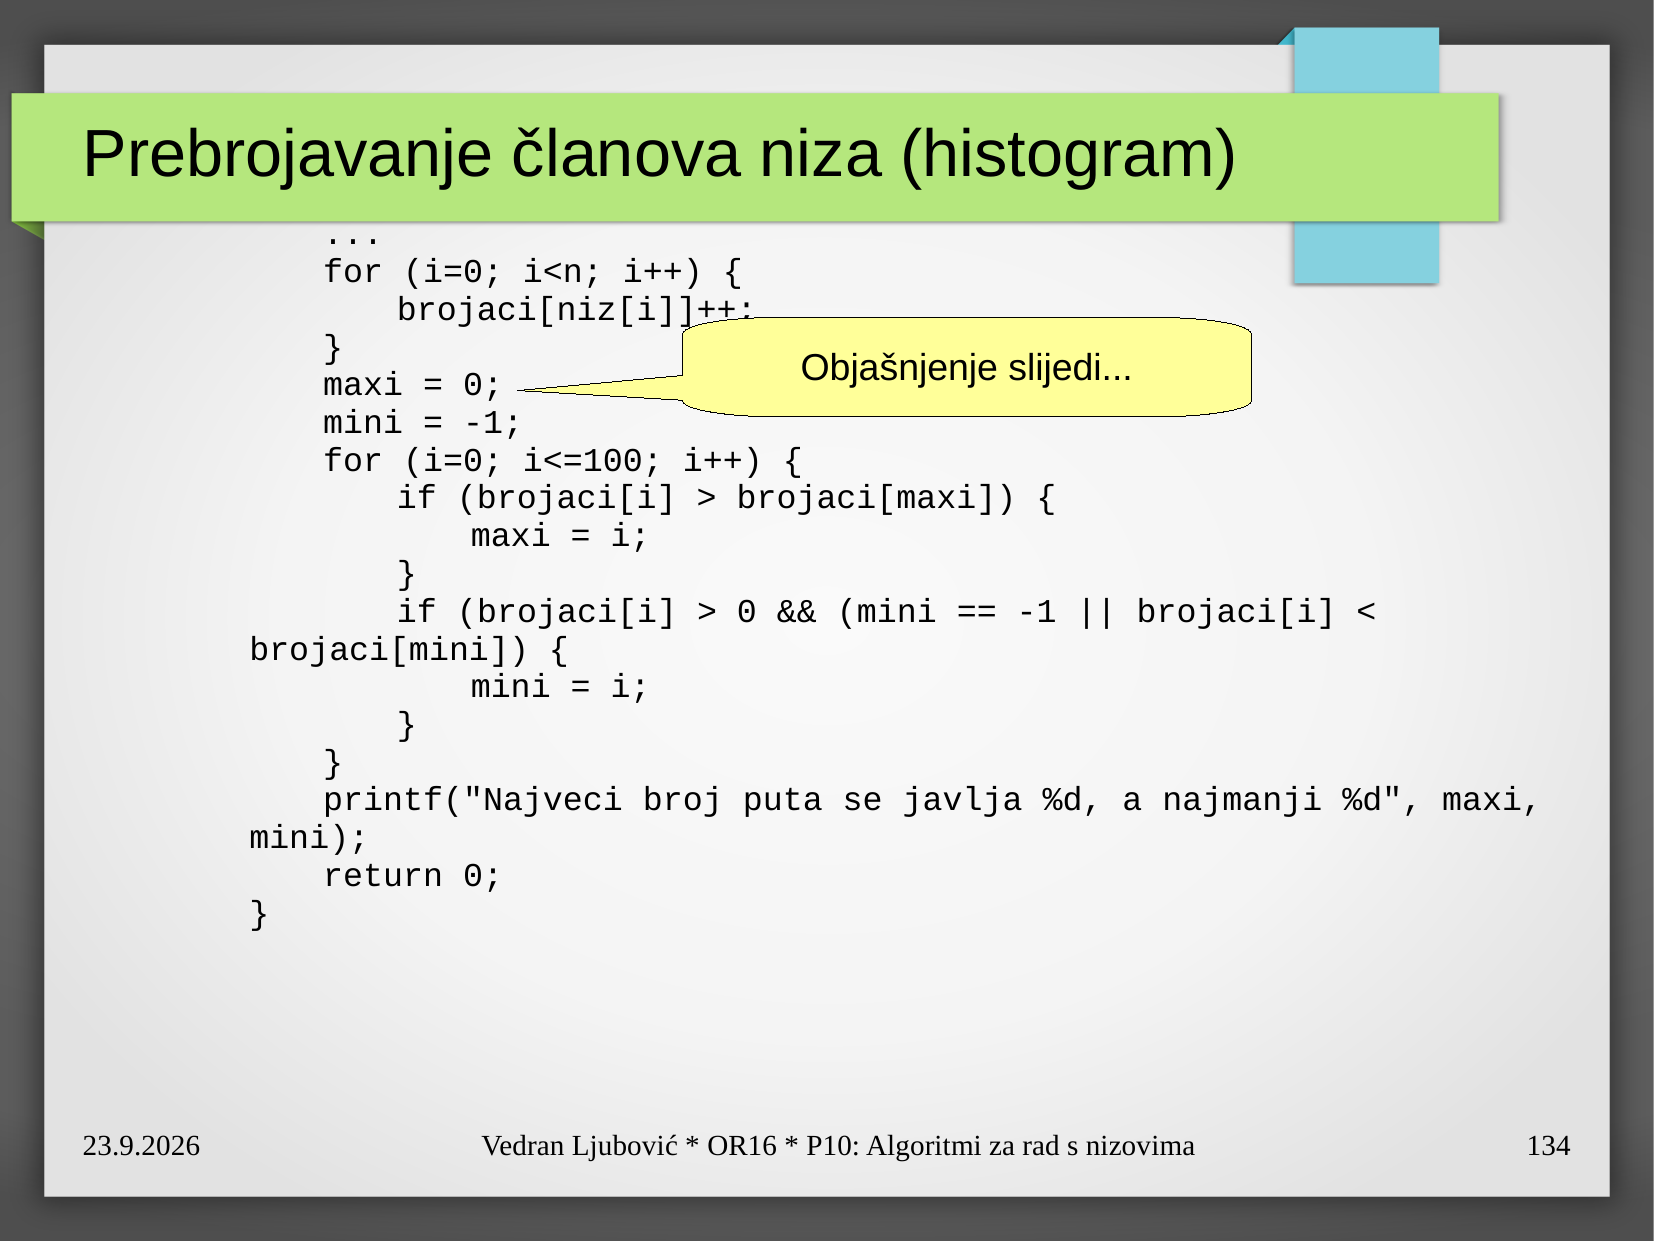

# Prebrojavanje članova niza (histogram)
	...
	for (i=0; i<n; i++) {
		brojaci[niz[i]]++;
	}
	maxi = 0;
	mini = -1;
	for (i=0; i<=100; i++) {
		if (brojaci[i] > brojaci[maxi]) {
			maxi = i;
		}
		if (brojaci[i] > 0 && (mini == -1 || brojaci[i] < brojaci[mini]) {
			mini = i;
		}
	}
	printf("Najveci broj puta se javlja %d, a najmanji %d", maxi, mini);
	return 0;
}
Objašnjenje slijedi...
Vedran Ljubović * OR16 * P10: Algoritmi za rad s nizovima
134